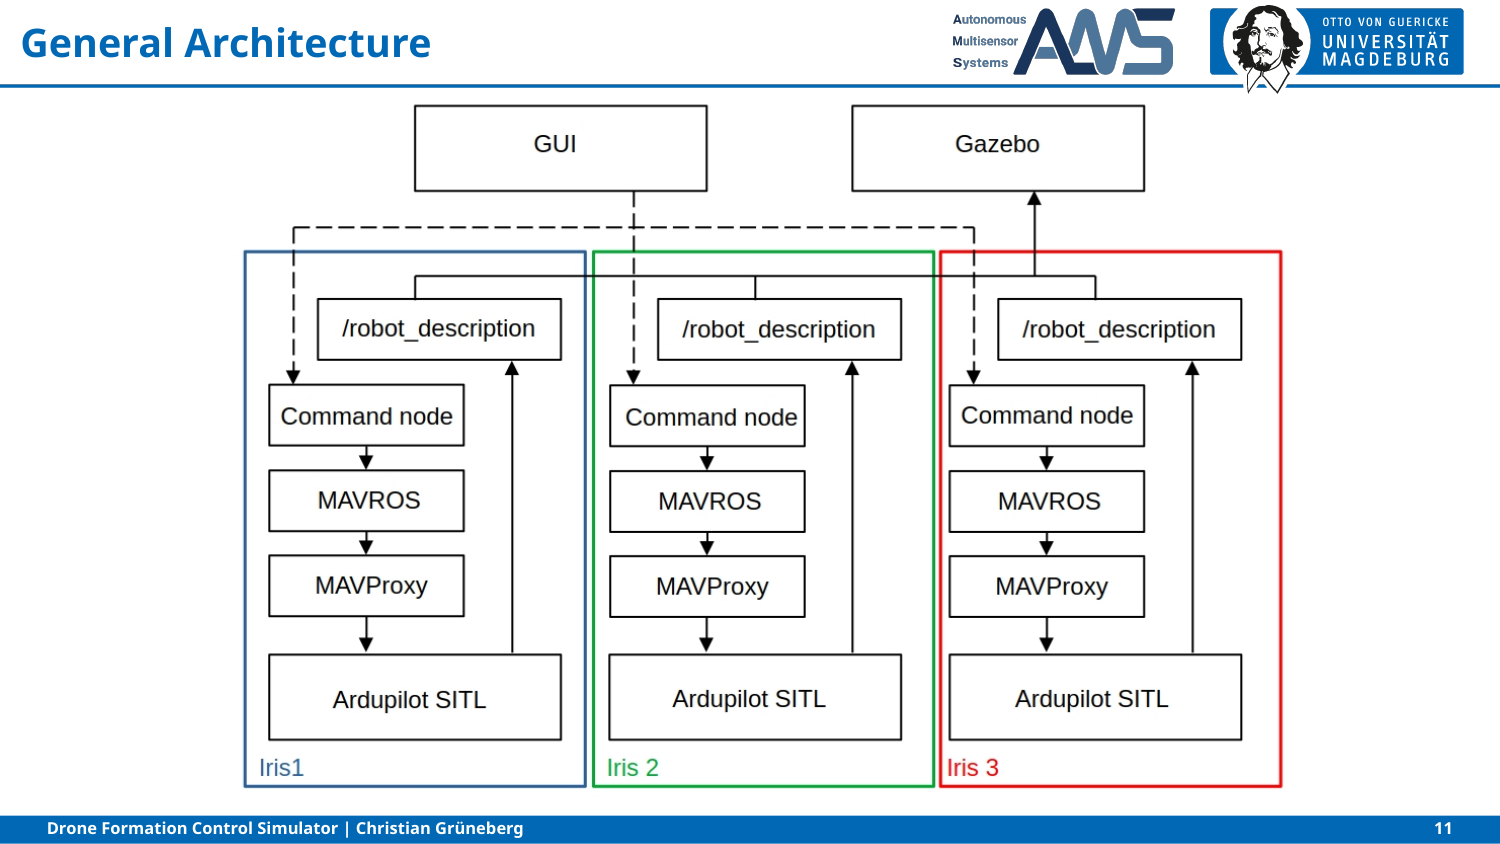

# General Architecture
Drone Formation Control Simulator | Christian Grüneberg
11